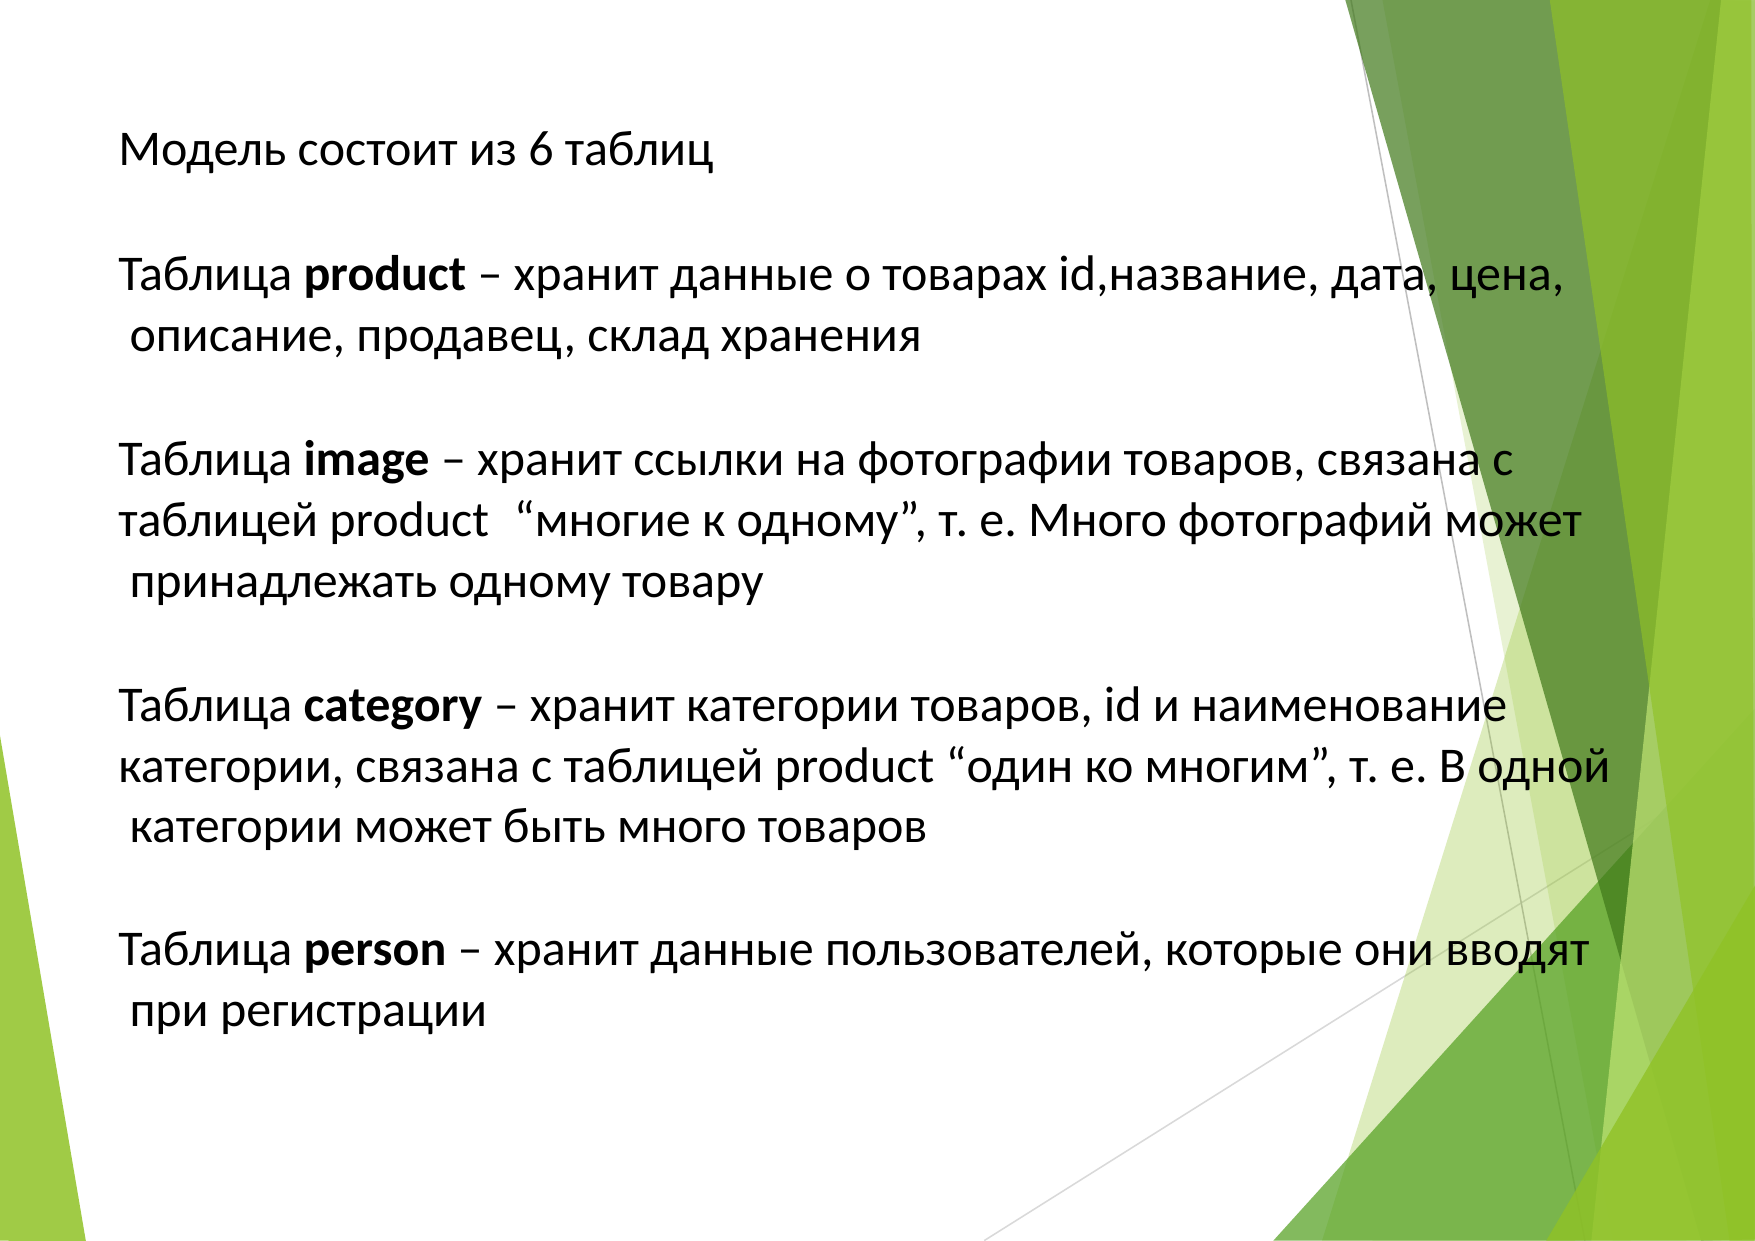

Модель состоит из 6 таблиц
Таблица product – хранит данные о товарах id,название, дата, цена, описание, продавец, склад хранения
Таблица image – хранит ссылки на фотографии товаров, связана с таблицей product	“многие к одному”, т. е. Много фотографий может принадлежать одному товару
Таблица category – хранит категории товаров, id и наименование категории, связана с таблицей product “один ко многим”, т. е. В одной категории может быть много товаров
Таблица person – хранит данные пользователей, которые они вводят при регистрации